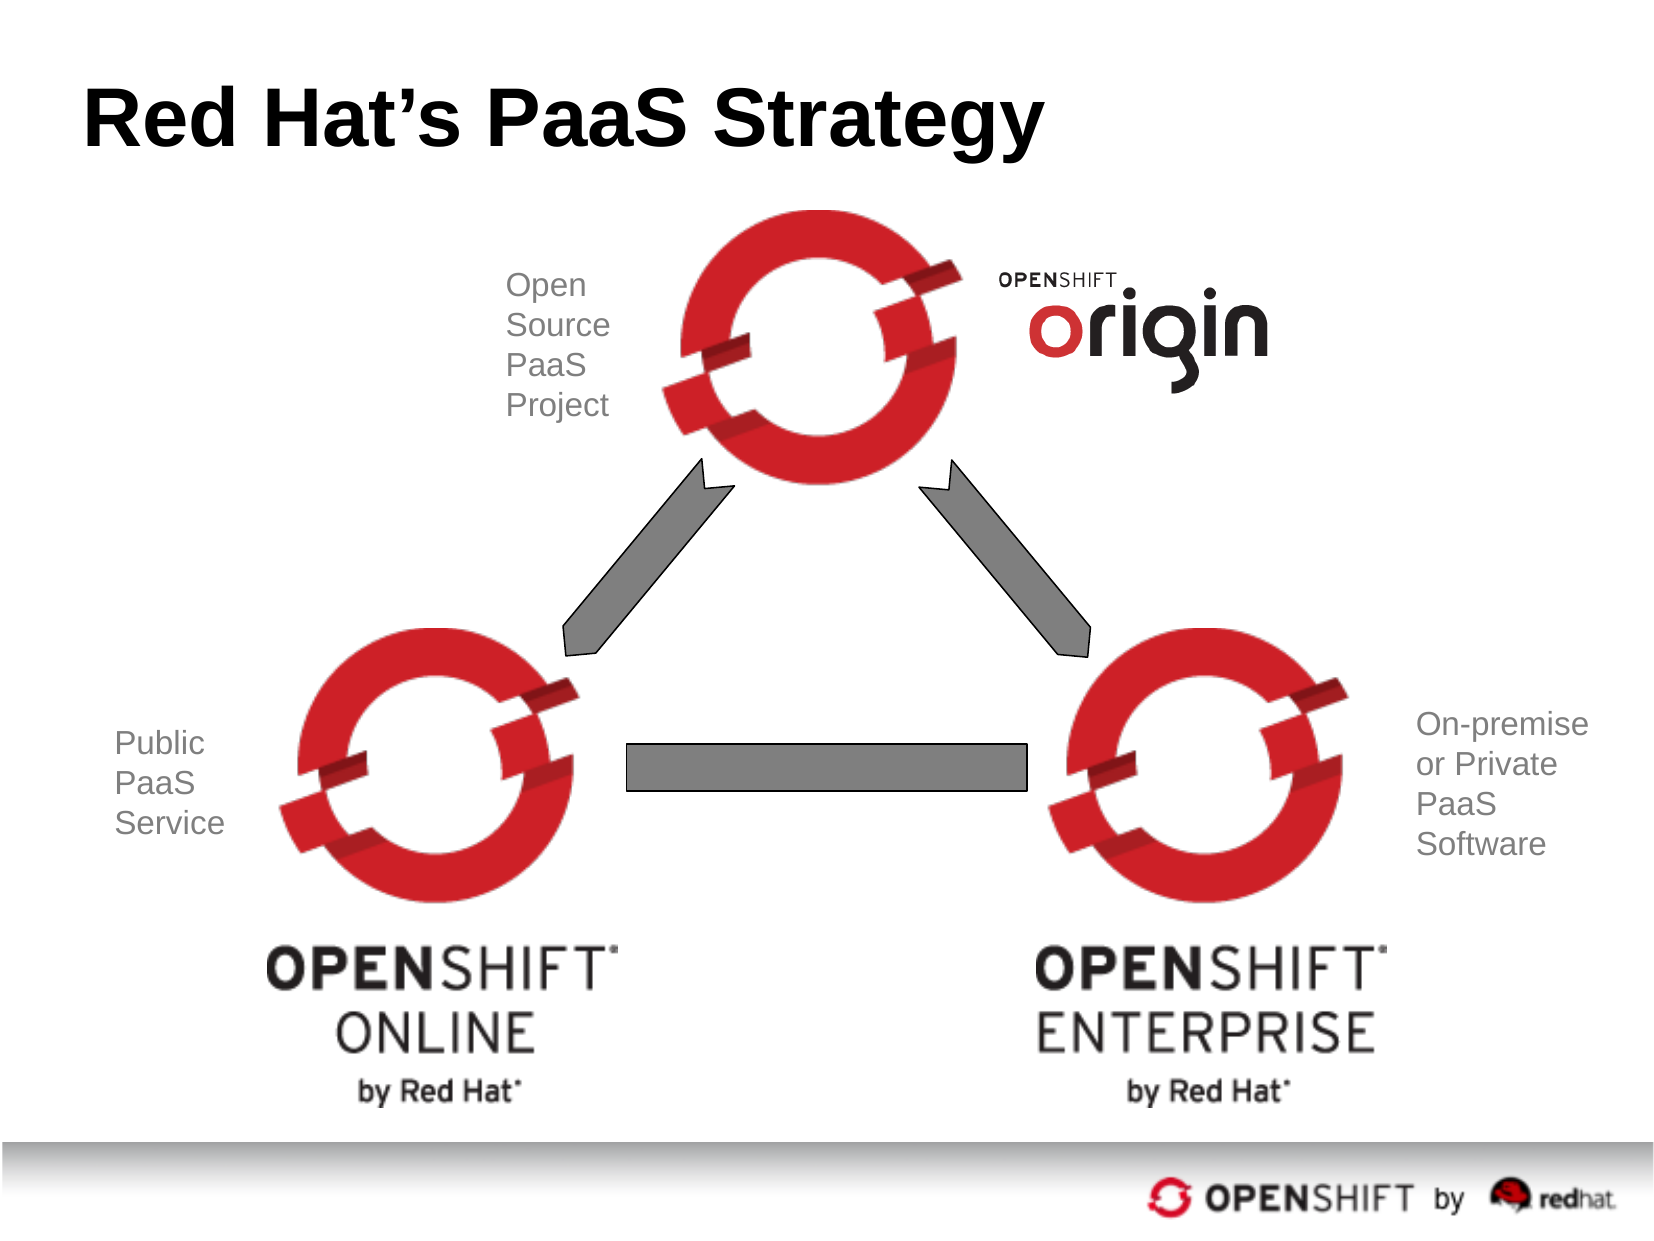

# Red Hat’s PaaS Strategy
Open Source PaaS
Project
Public PaaS
Service
On-premise or Private PaaS
Software